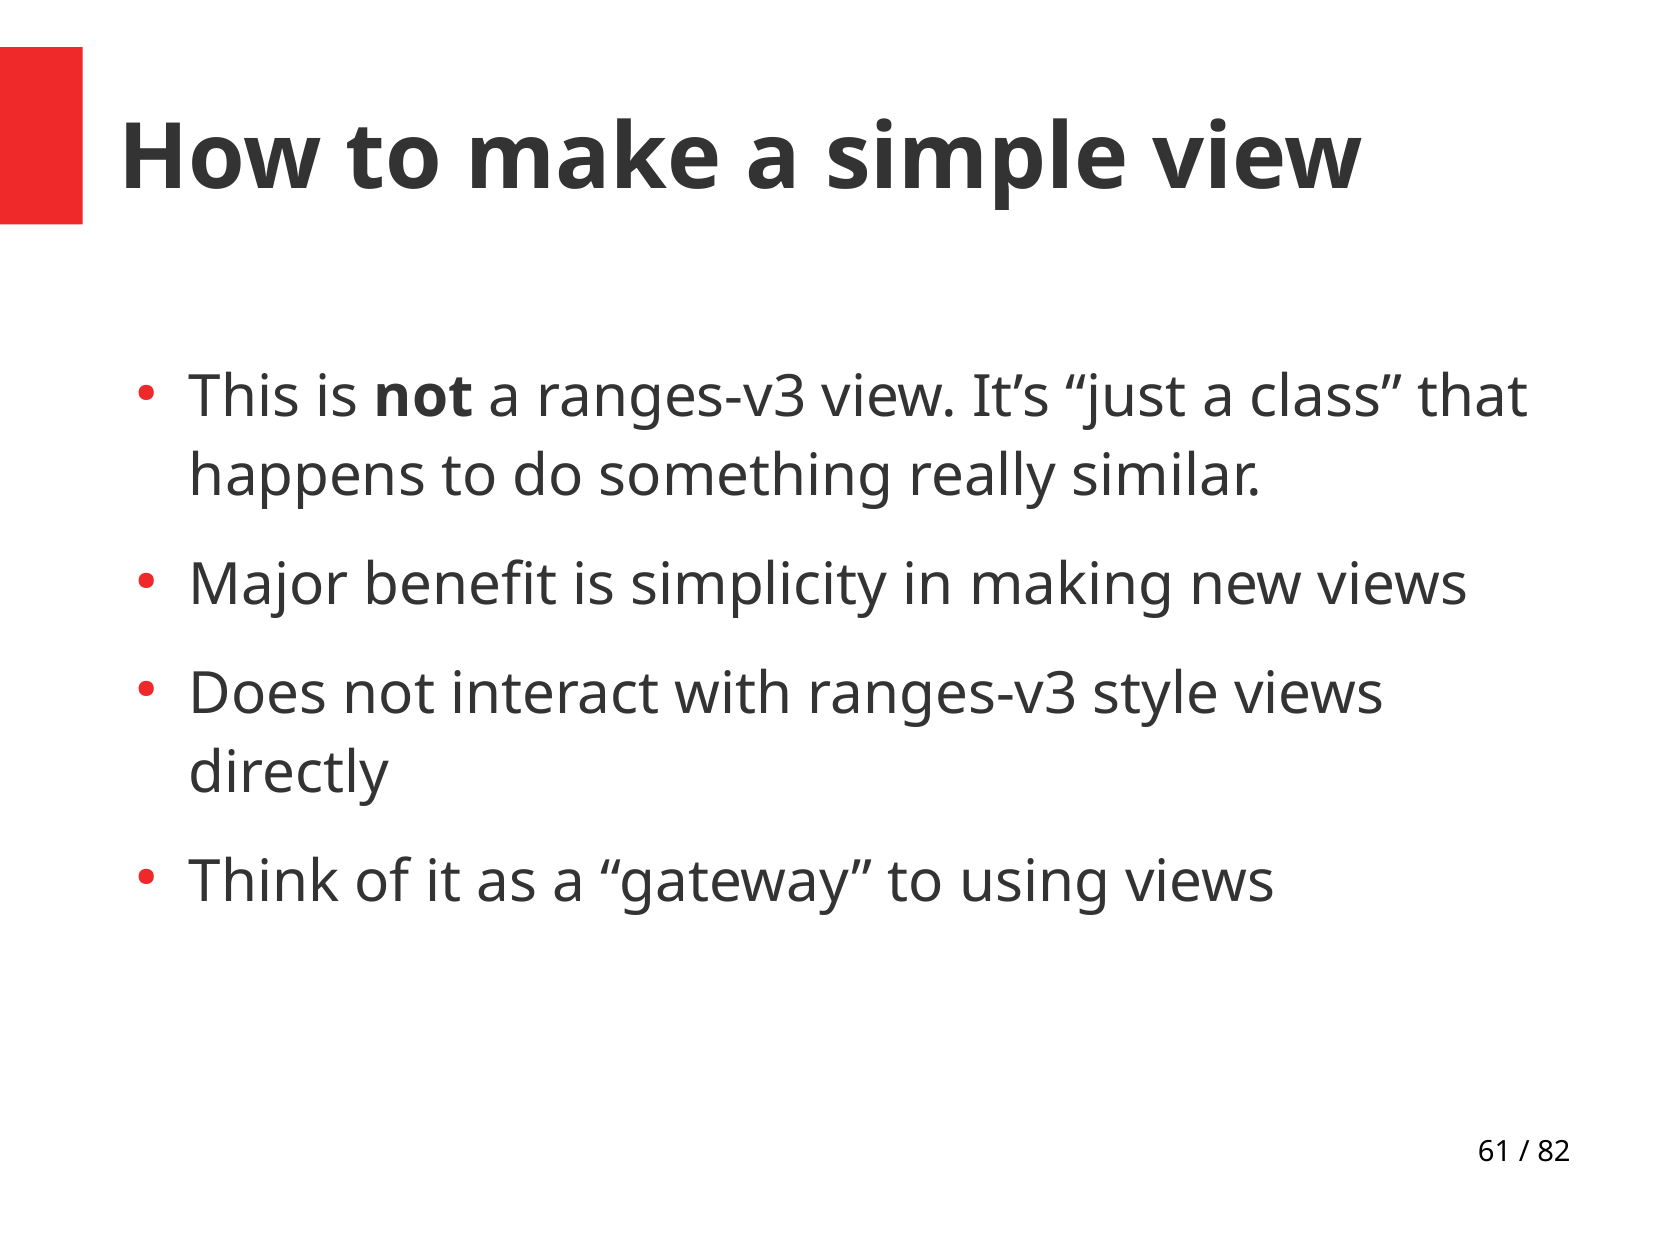

# How to make a simple view
This is not a ranges-v3 view. It’s “just a class” that happens to do something really similar.
Major benefit is simplicity in making new views
Does not interact with ranges-v3 style views directly
Think of it as a “gateway” to using views
61